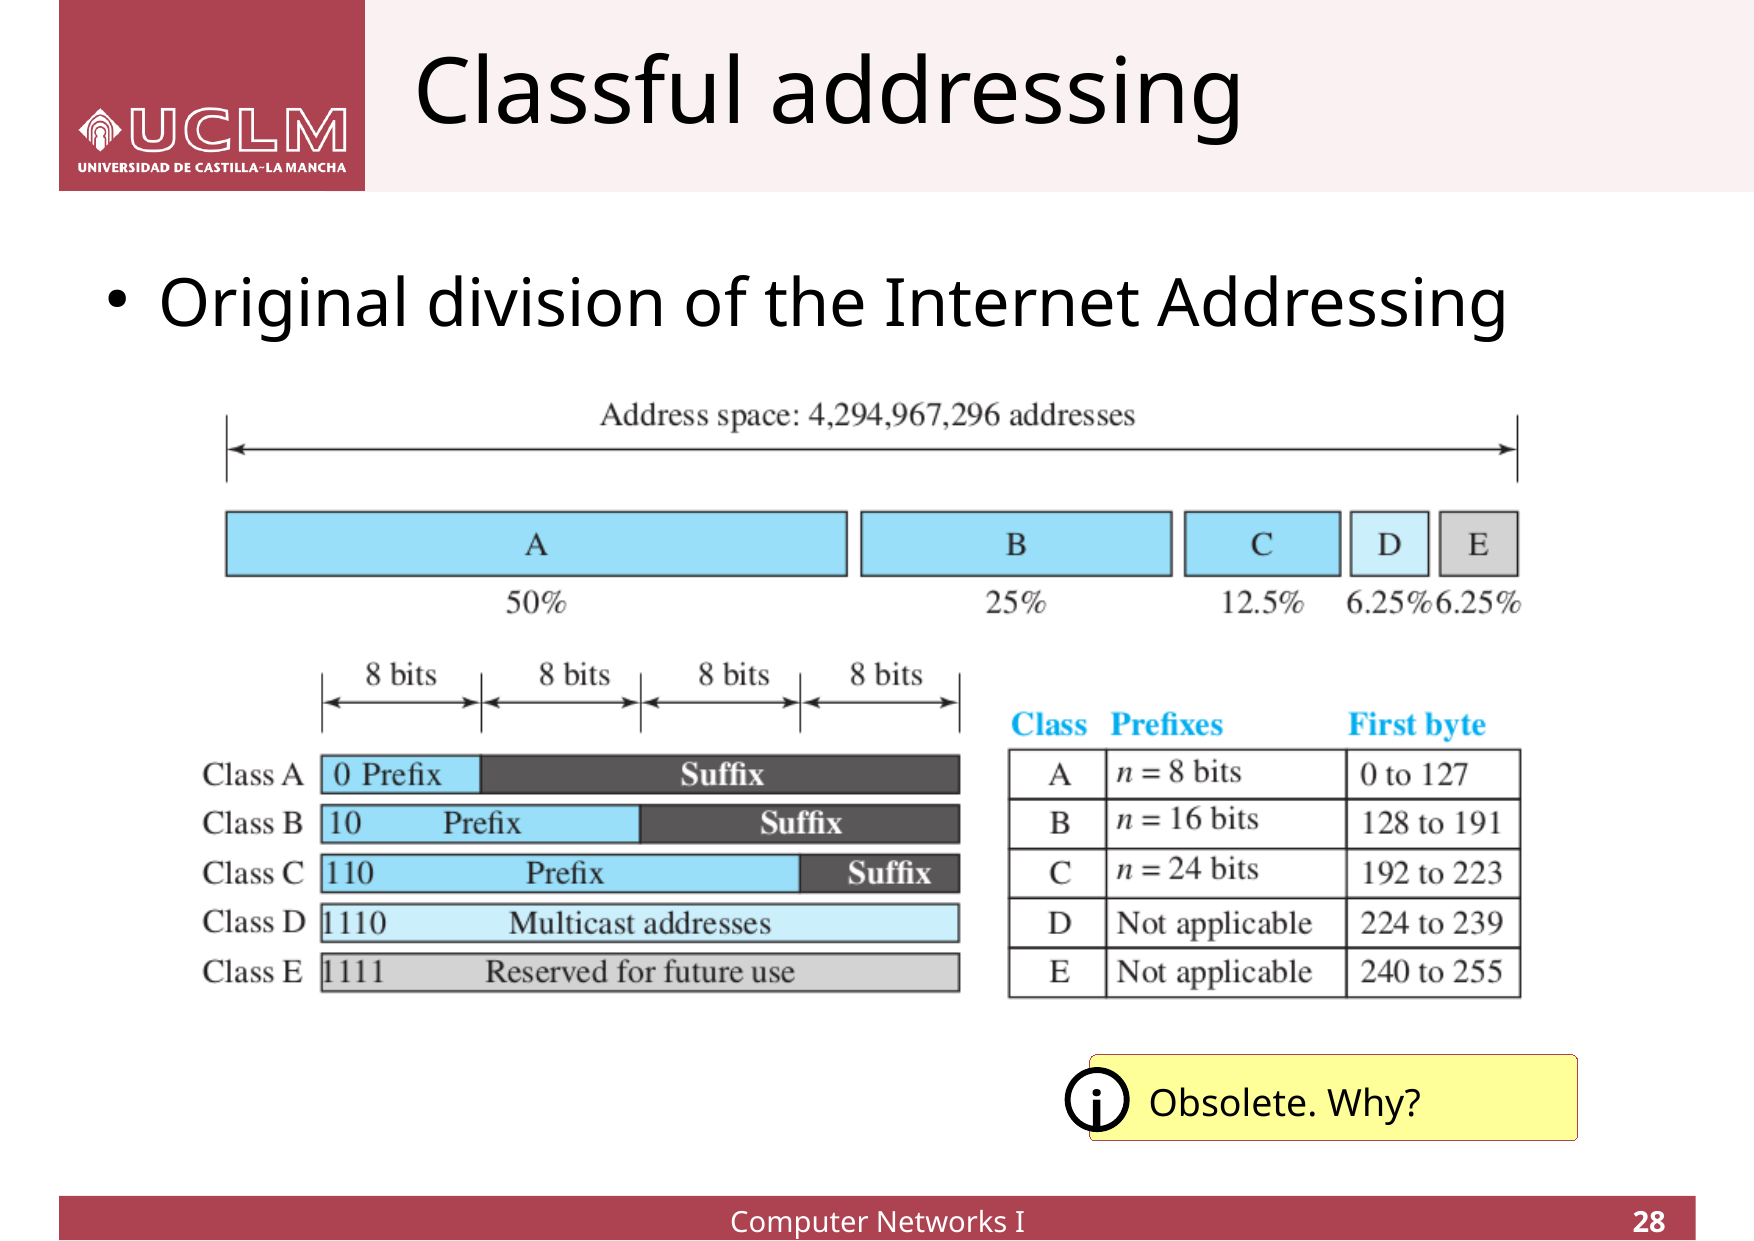

# Classful addressing
Original division of the Internet Addressing
Obsolete. Why?
i
Computer Networks I
28